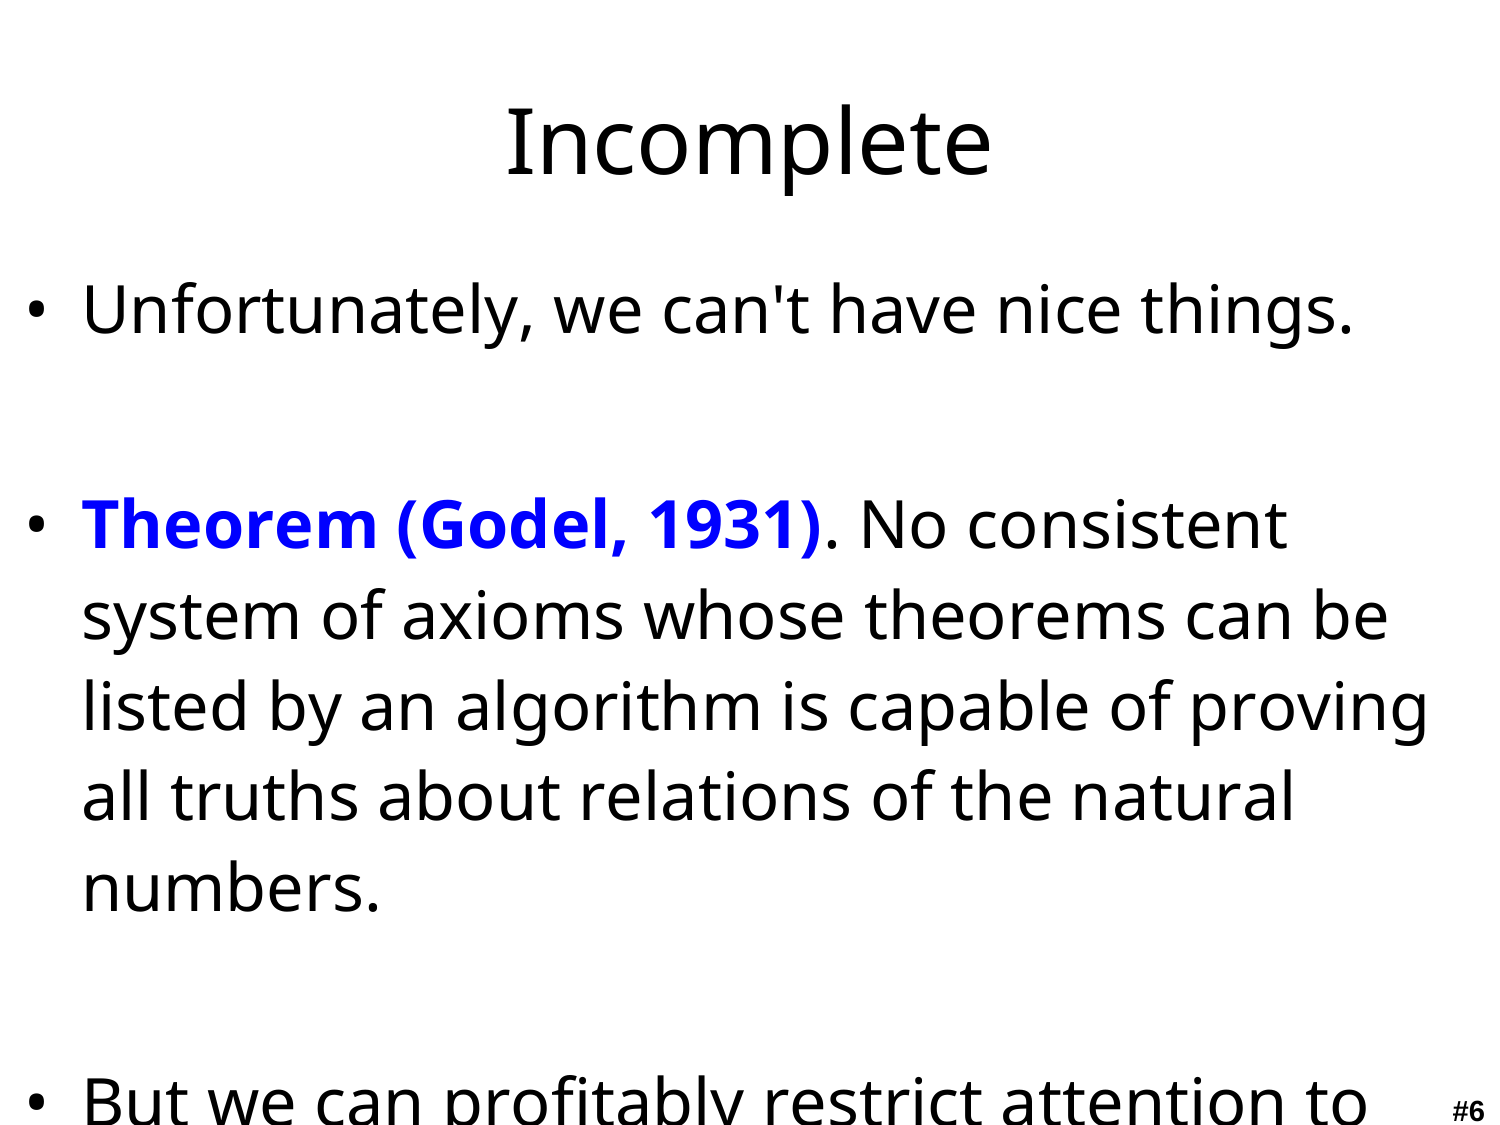

# Incomplete
Unfortunately, we can't have nice things.
Theorem (Godel, 1931). No consistent system of axioms whose theorems can be listed by an algorithm is capable of proving all truths about relations of the natural numbers.
But we can profitably restrict attention to some relations about numbers.
6